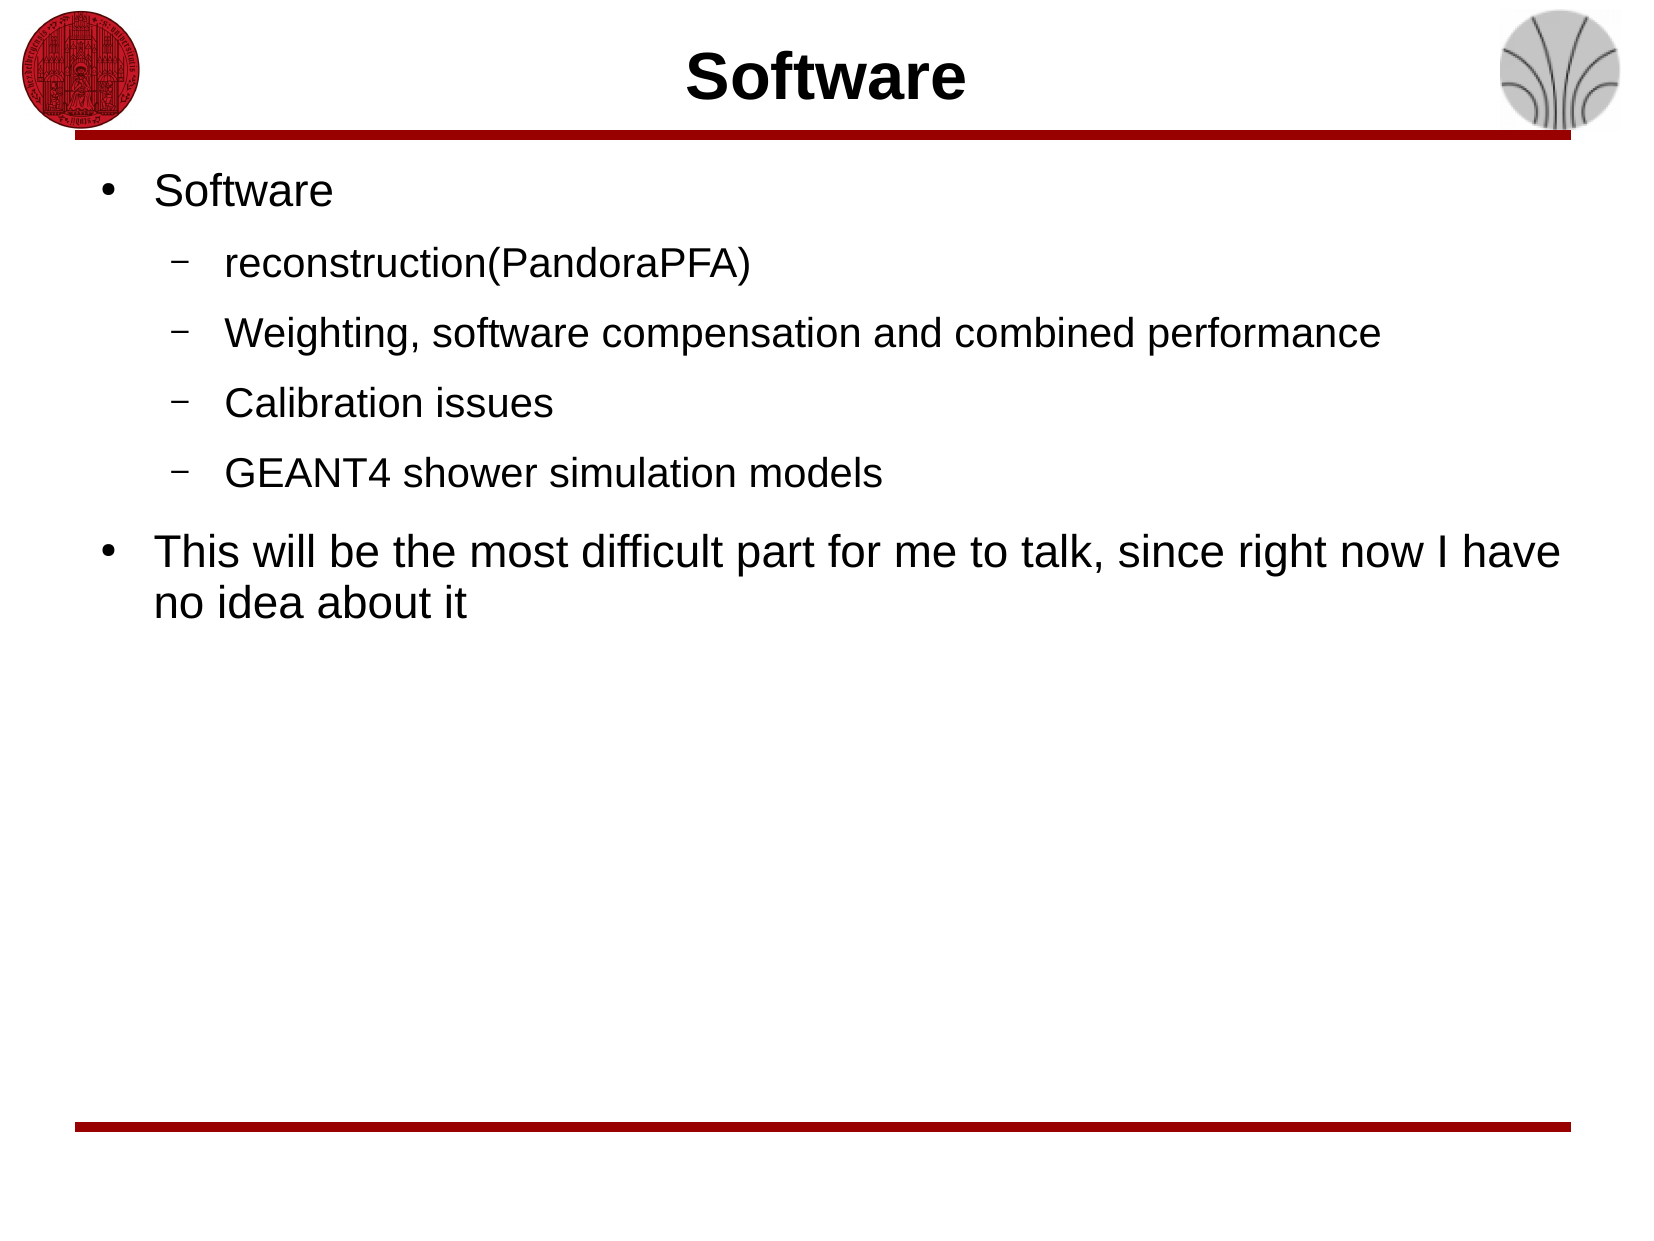

# Software
Software
reconstruction(PandoraPFA)
Weighting, software compensation and combined performance
Calibration issues
GEANT4 shower simulation models
This will be the most difficult part for me to talk, since right now I have no idea about it